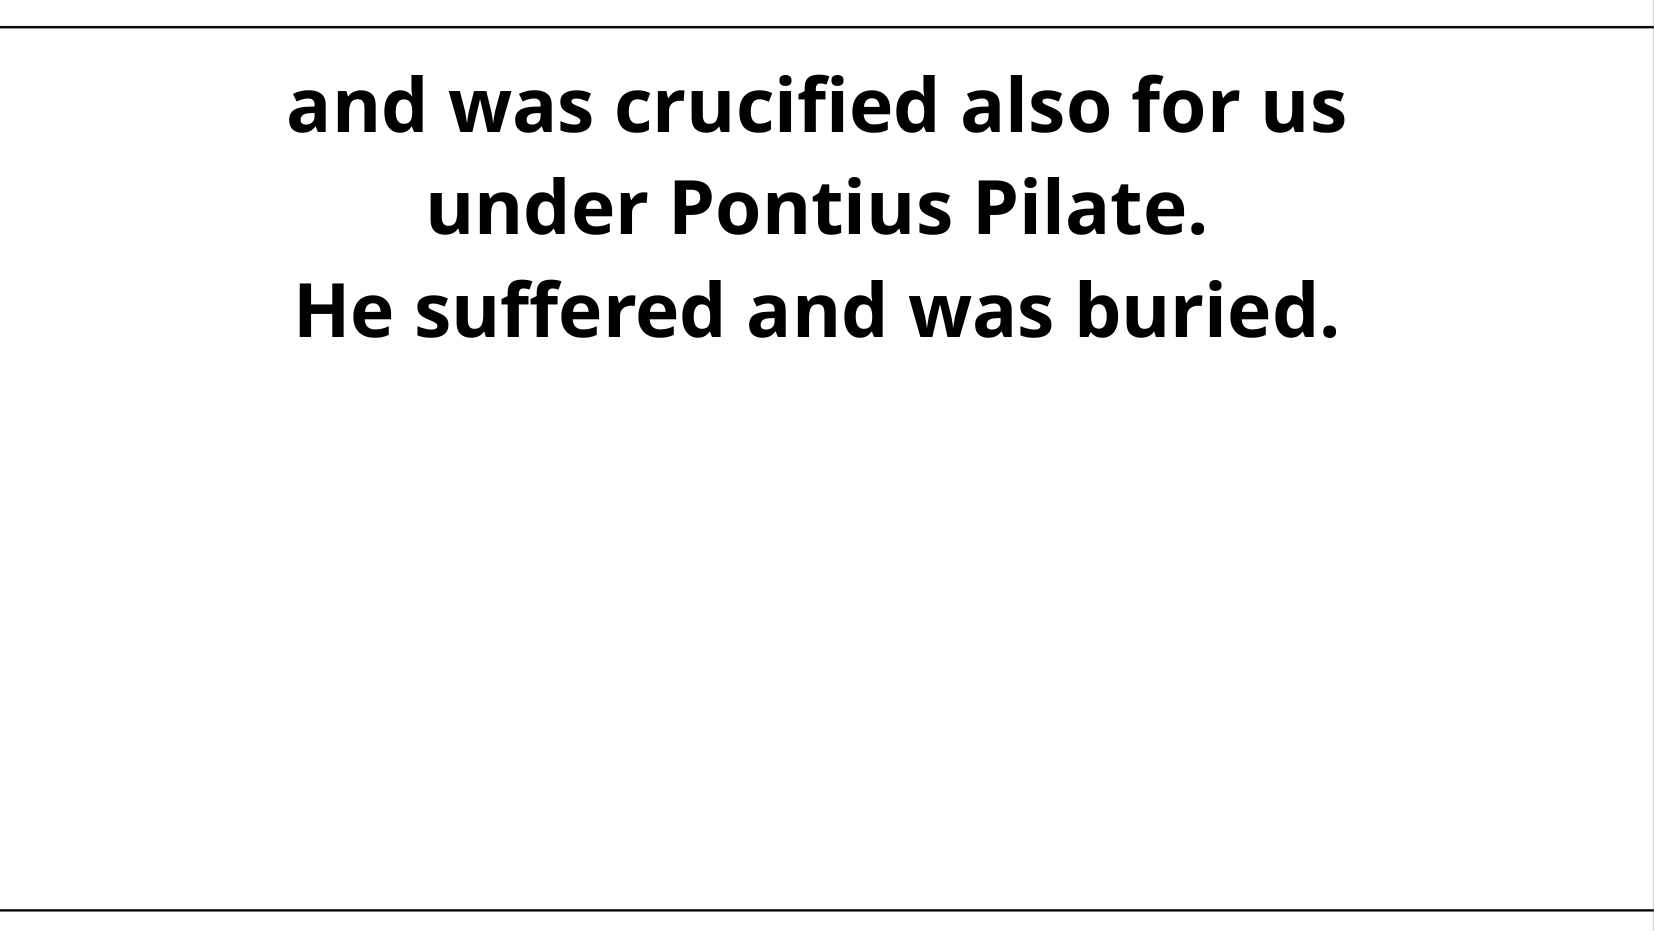

and was crucified also for us
under Pontius Pilate.
He suffered and was buried.